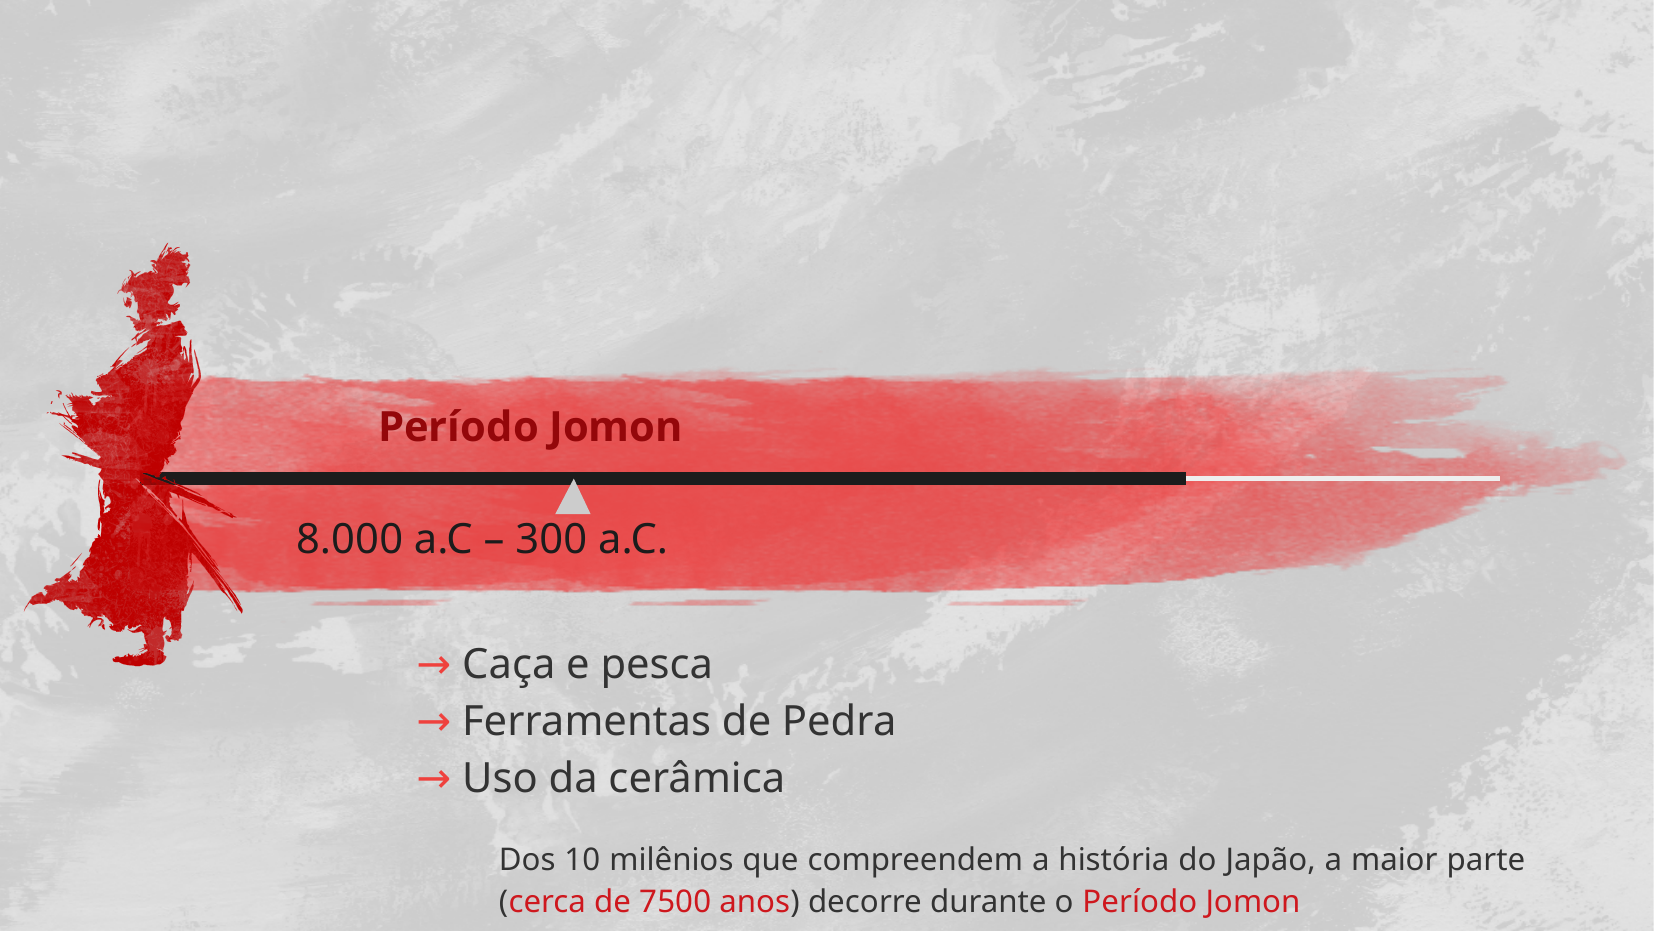

Período Jomon
8.000 a.C – 300 a.C.
→ Caça e pesca
→ Ferramentas de Pedra
→ Uso da cerâmica
Dos 10 milênios que compreendem a história do Japão, a maior parte (cerca de 7500 anos) decorre durante o Período Jomon